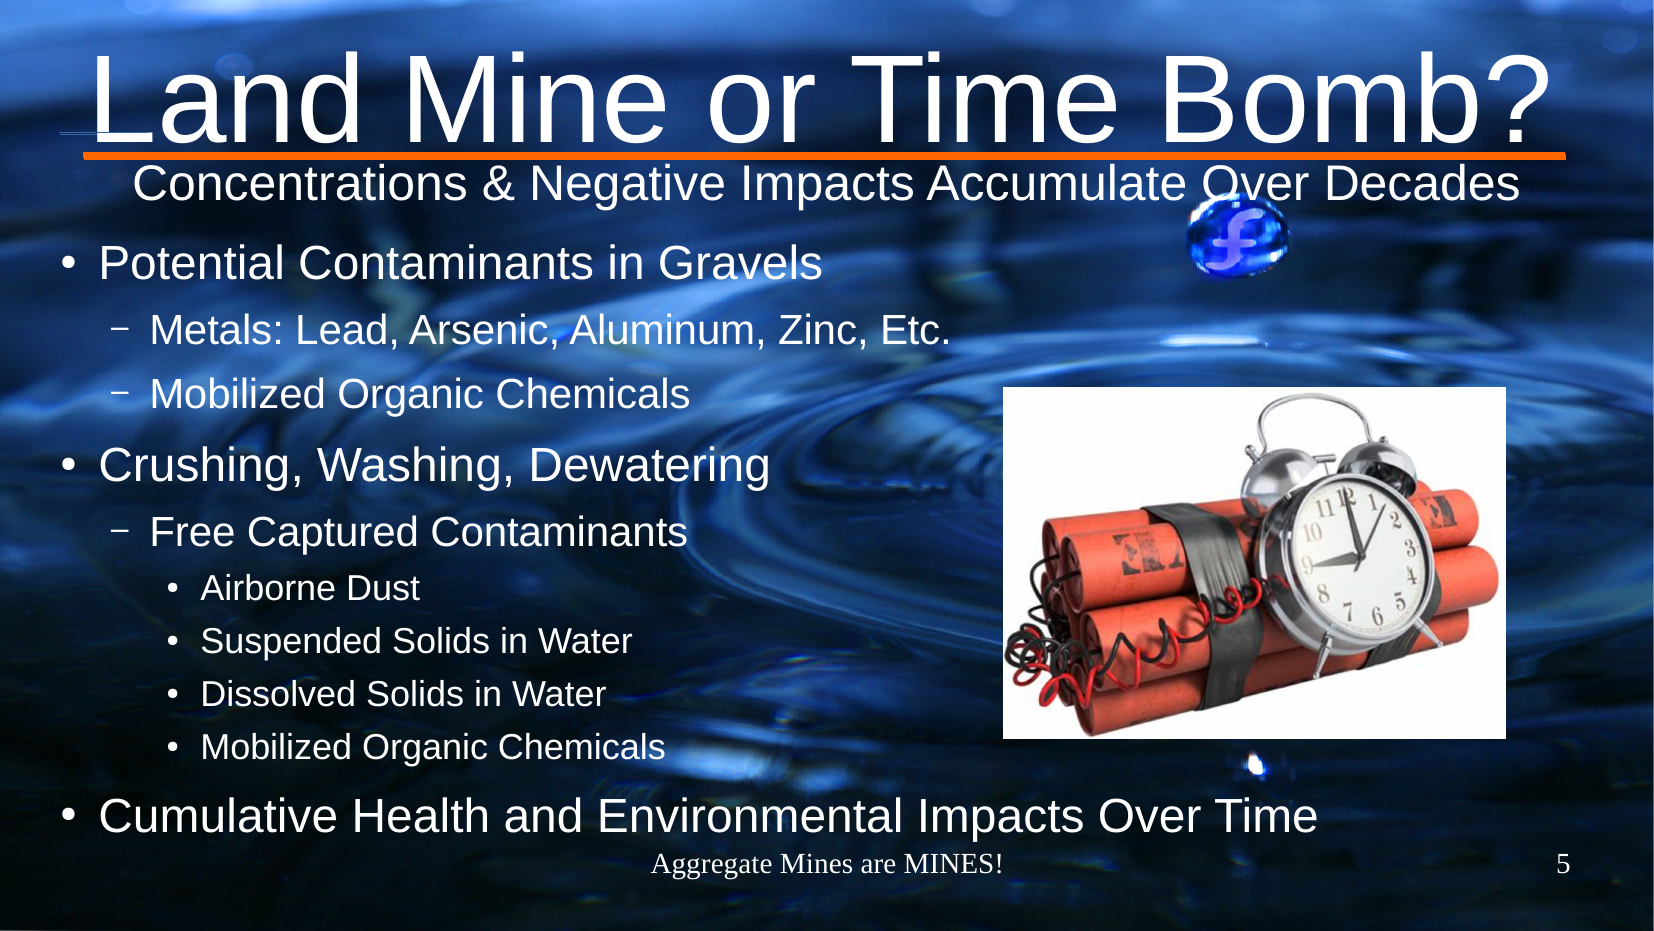

# Land Mine or Time Bomb?
Concentrations & Negative Impacts Accumulate Over Decades
Potential Contaminants in Gravels
Metals: Lead, Arsenic, Aluminum, Zinc, Etc.
Mobilized Organic Chemicals
Crushing, Washing, Dewatering
Free Captured Contaminants
Airborne Dust
Suspended Solids in Water
Dissolved Solids in Water
Mobilized Organic Chemicals
Cumulative Health and Environmental Impacts Over Time
Aggregate Mines are MINES!
5